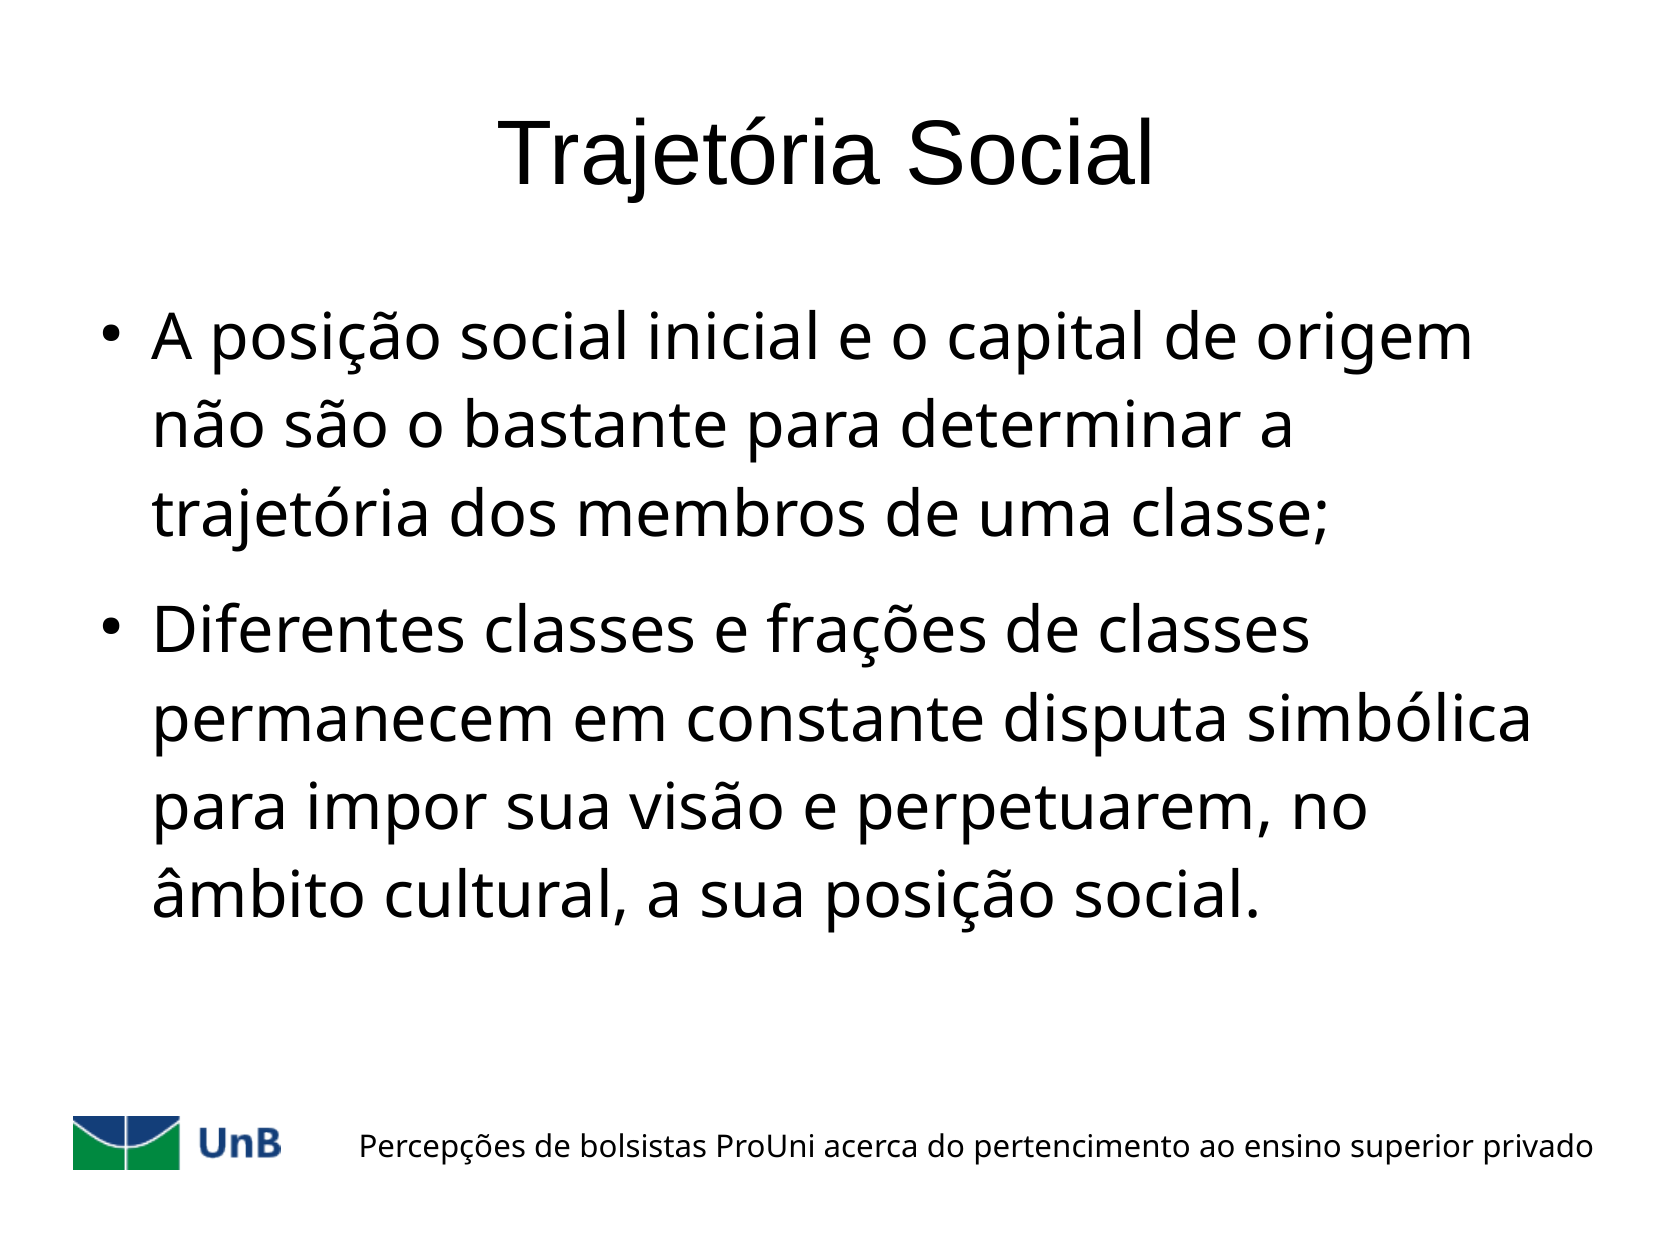

# Trajetória Social
A posição social inicial e o capital de origem não são o bastante para determinar a trajetória dos membros de uma classe;
Diferentes classes e frações de classes permanecem em constante disputa simbólica para impor sua visão e perpetuarem, no âmbito cultural, a sua posição social.
Percepções de bolsistas ProUni acerca do pertencimento ao ensino superior privado